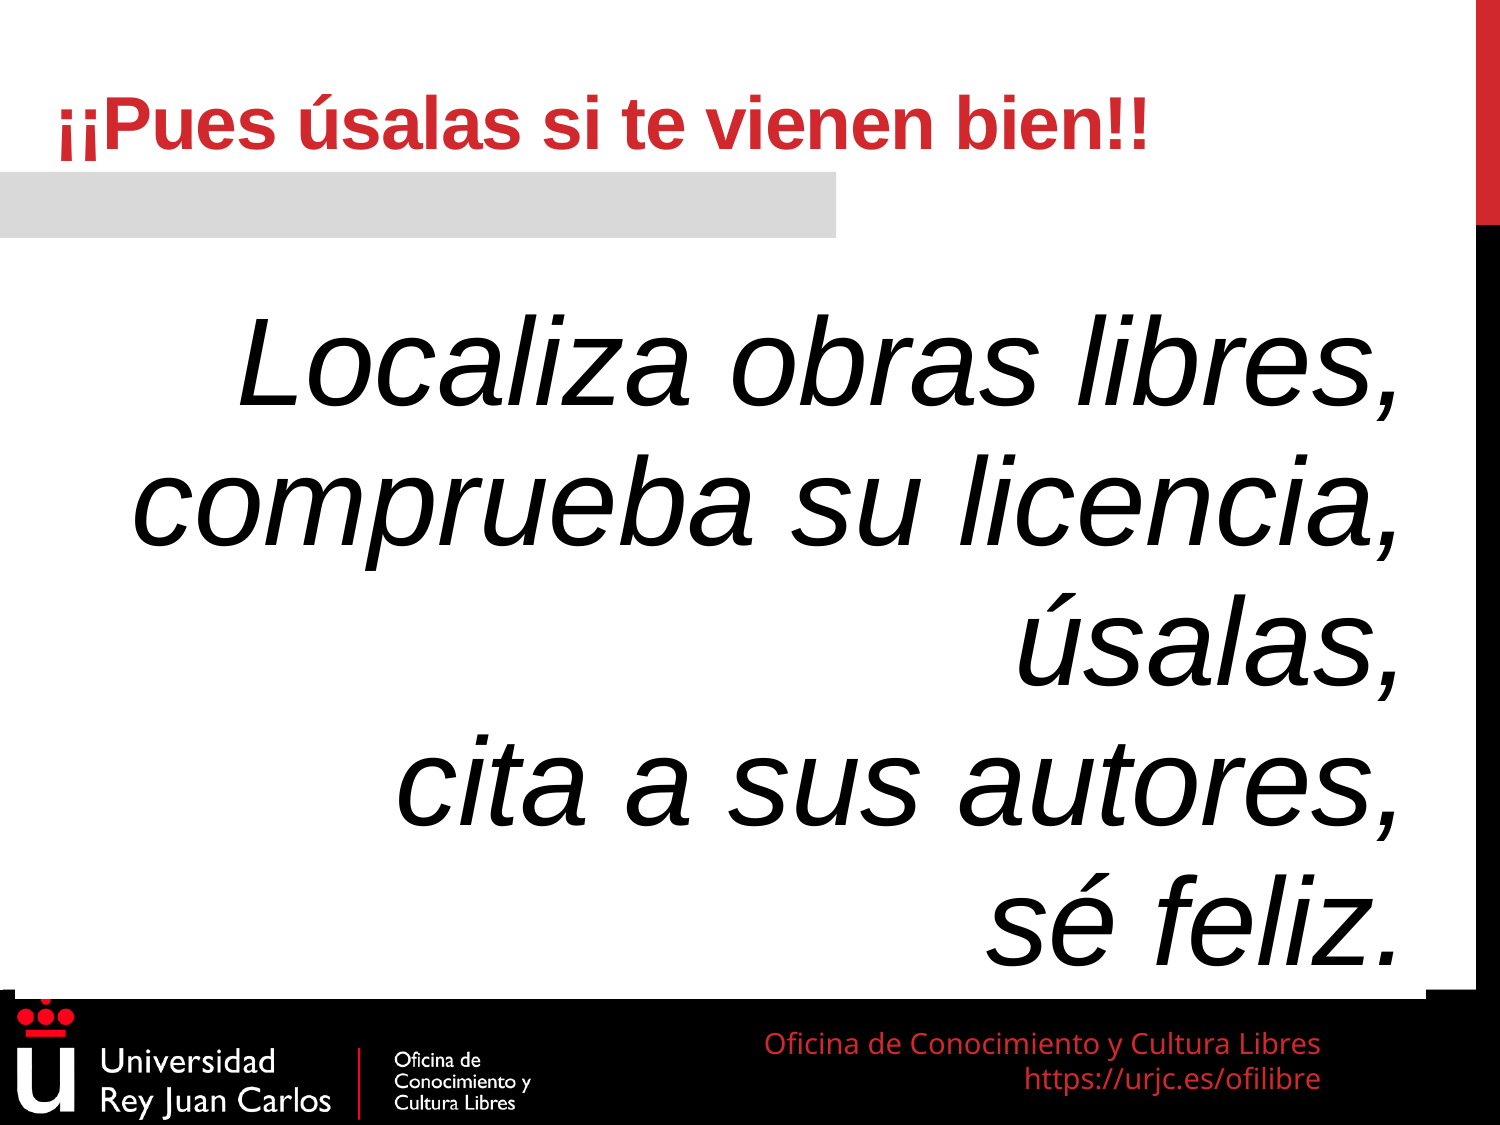

¡¡Pues úsalas si te vienen bien!!
#
Localiza obras libres,
comprueba su licencia,
úsalas,
cita a sus autores,
sé feliz.